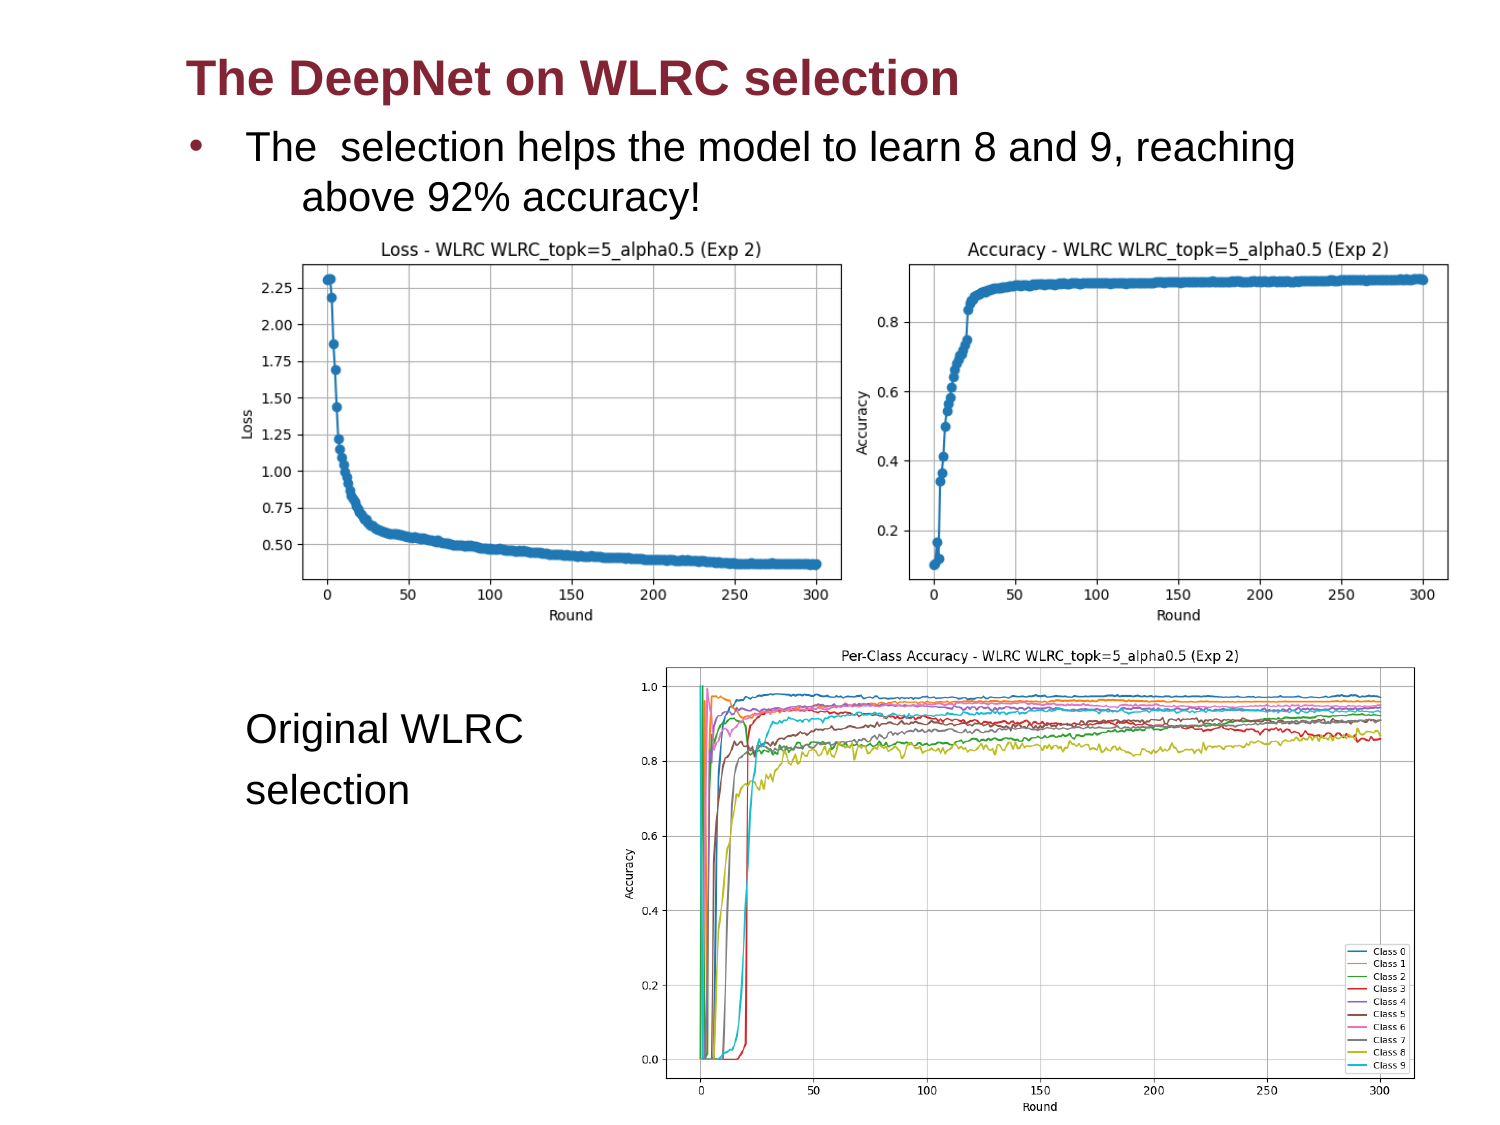

# The DeepNet on WLRC selection
The selection helps the model to learn 8 and 9, reaching above 92% accuracy!
Original WLRC
selection
Fairness and Demographic Parity for multi-class classification
Pagina